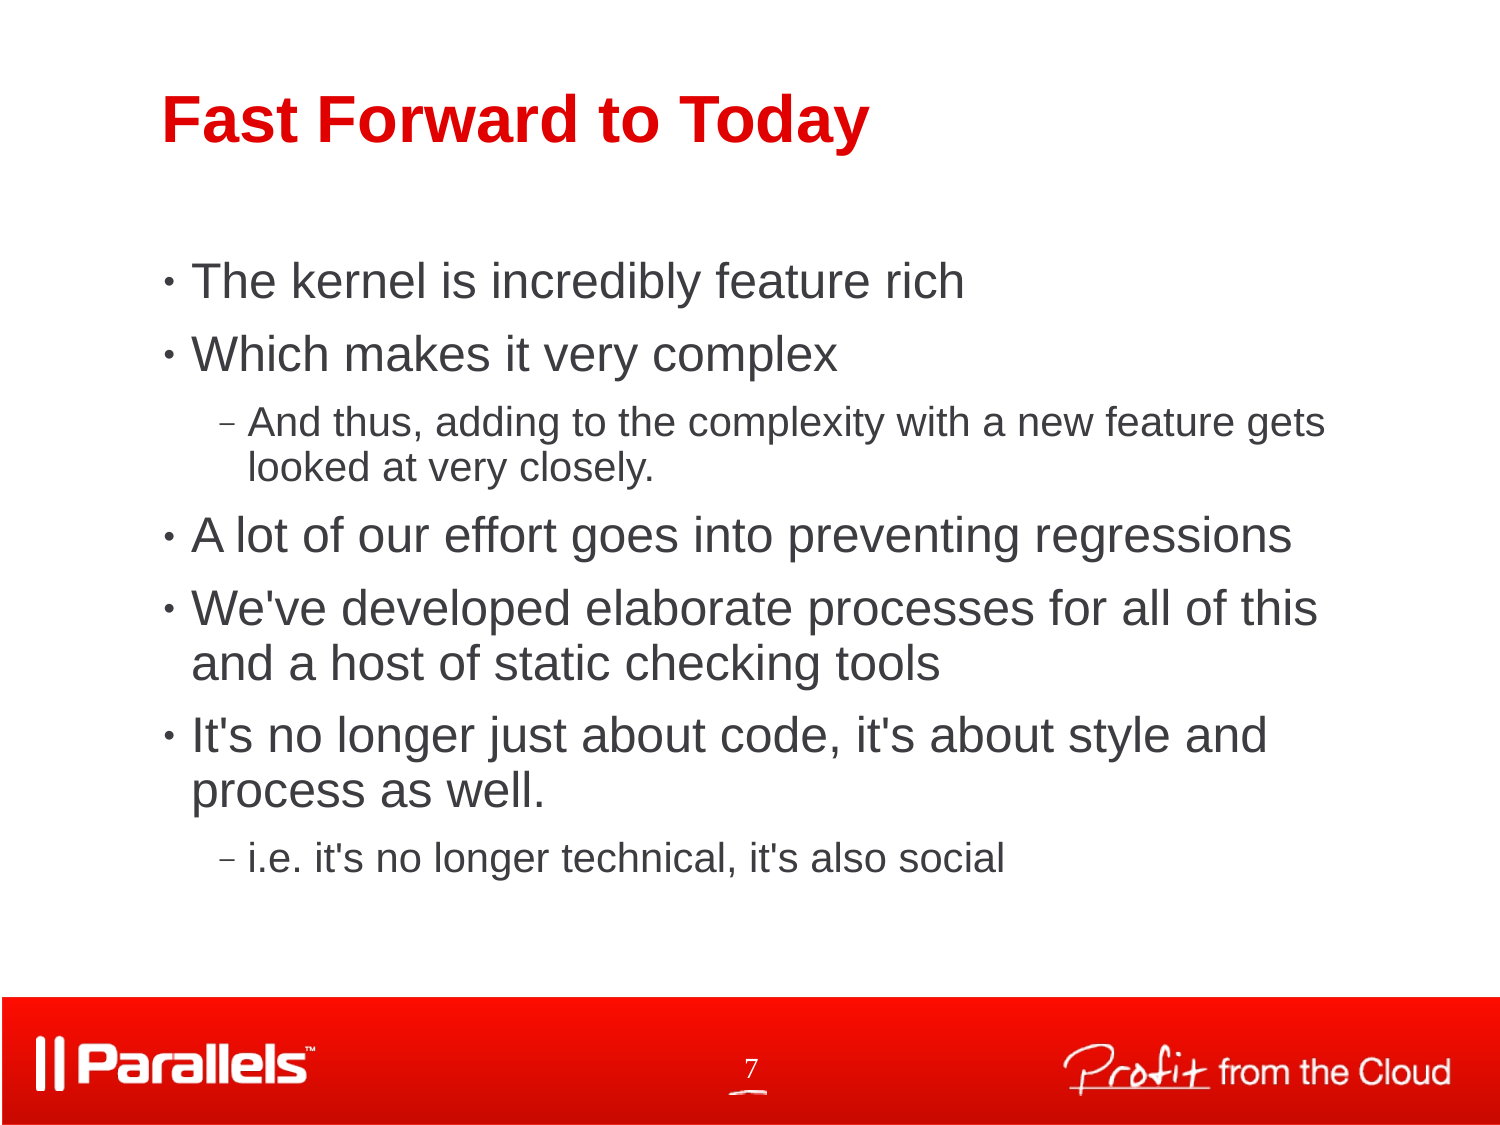

# Fast Forward to Today
The kernel is incredibly feature rich
Which makes it very complex
And thus, adding to the complexity with a new feature gets looked at very closely.
A lot of our effort goes into preventing regressions
We've developed elaborate processes for all of this and a host of static checking tools
It's no longer just about code, it's about style and process as well.
i.e. it's no longer technical, it's also social